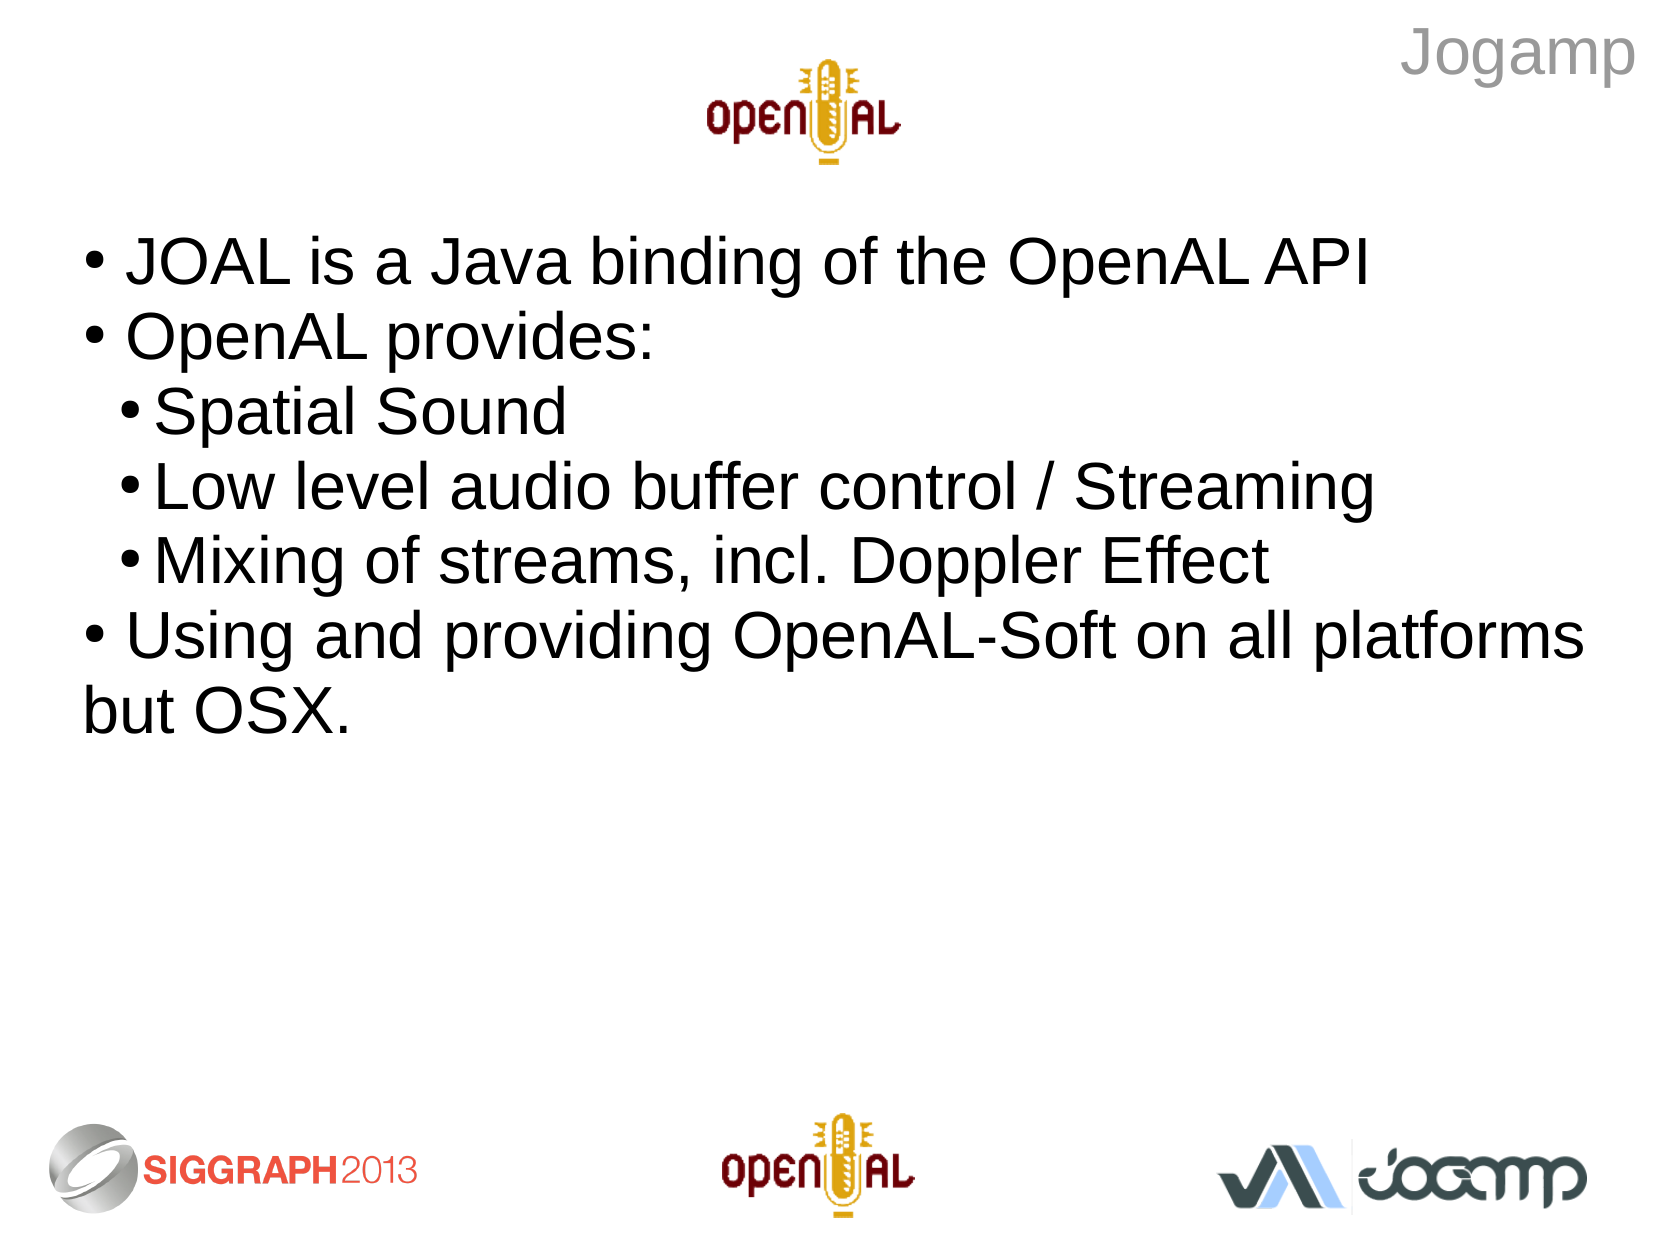

Jogamp
 JOAL is a Java binding of the OpenAL API
 OpenAL provides:
Spatial Sound
Low level audio buffer control / Streaming
Mixing of streams, incl. Doppler Effect
 Using and providing OpenAL-Soft on all platforms but OSX.